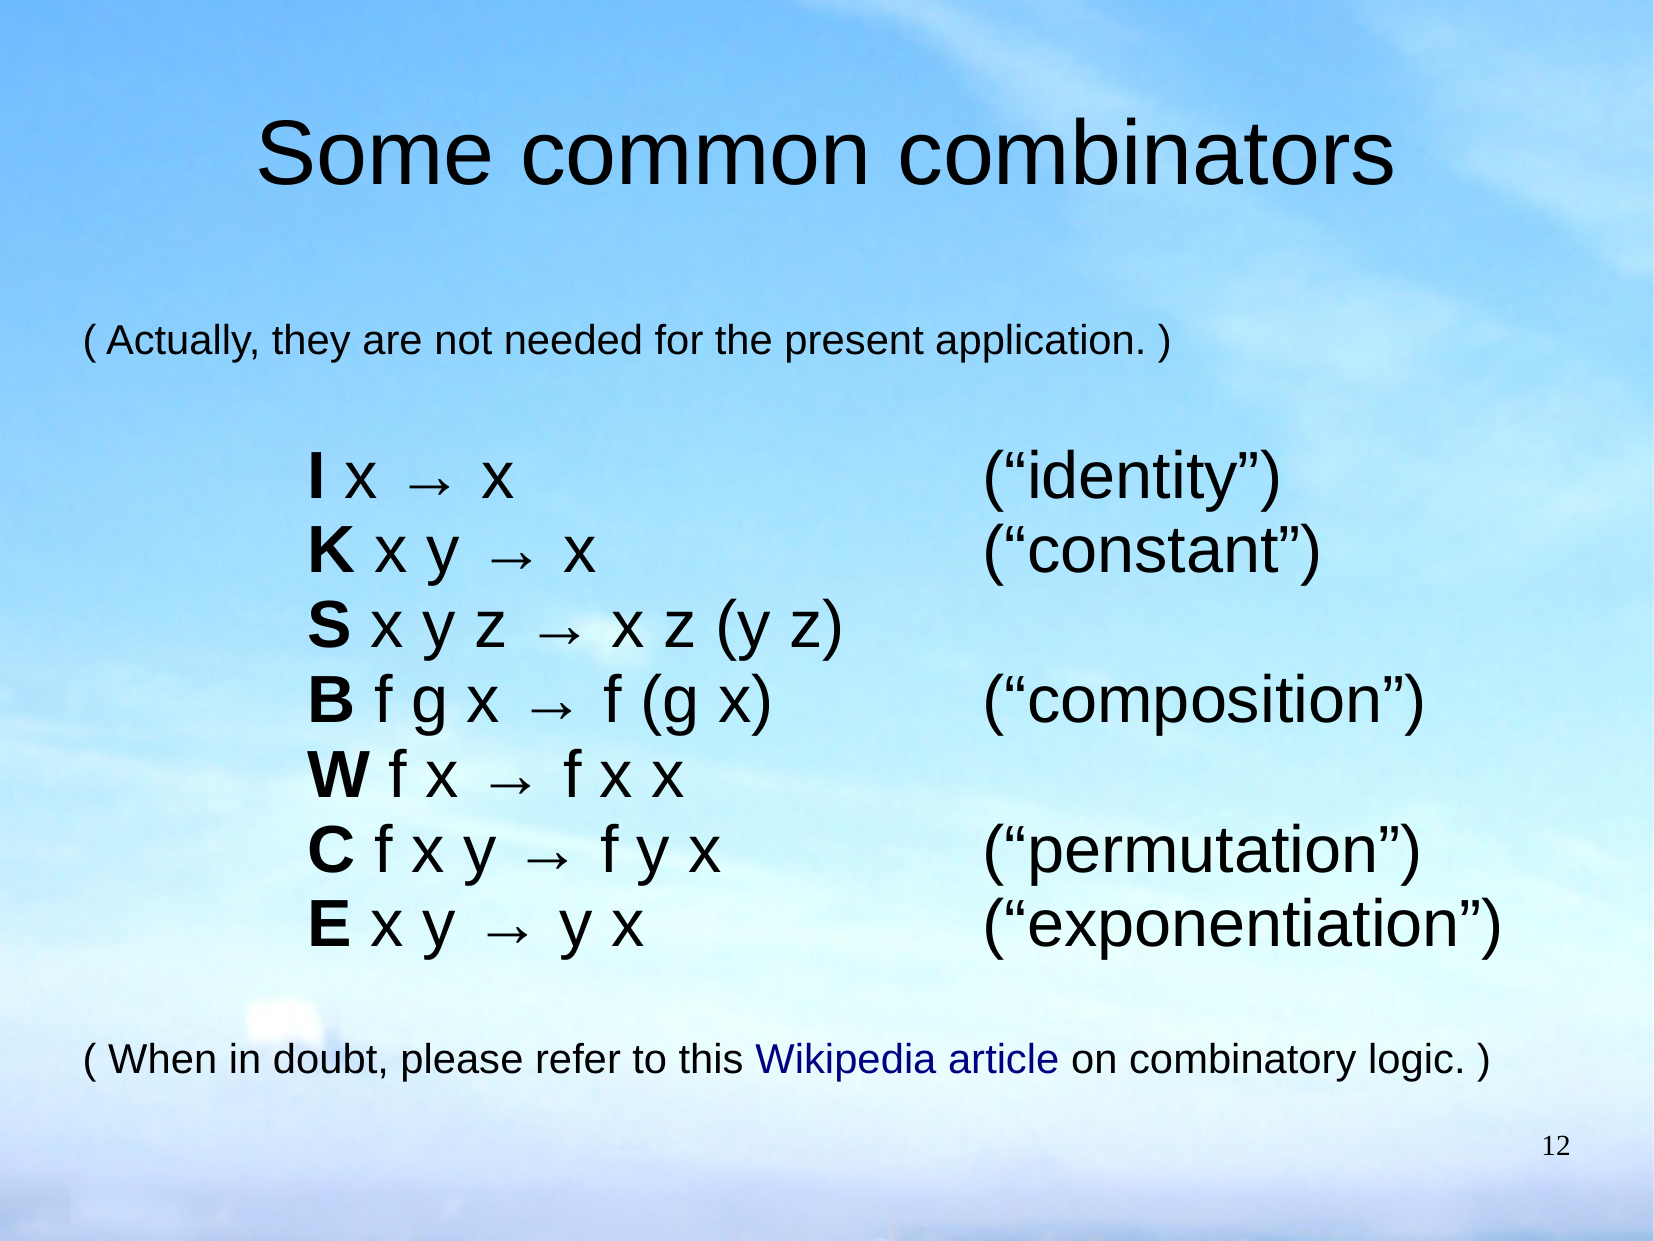

# Some common combinators
( Actually, they are not needed for the present application. )
			I x → x							(“identity”)
			K x y → x						(“constant”)
			S x y z → x z (y z)
			B f g x → f (g x)			(“composition”)
			W f x → f x x
			C f x y → f y x				(“permutation”)
			E x y → y x					(“exponentiation”)
( When in doubt, please refer to this Wikipedia article on combinatory logic. )
12